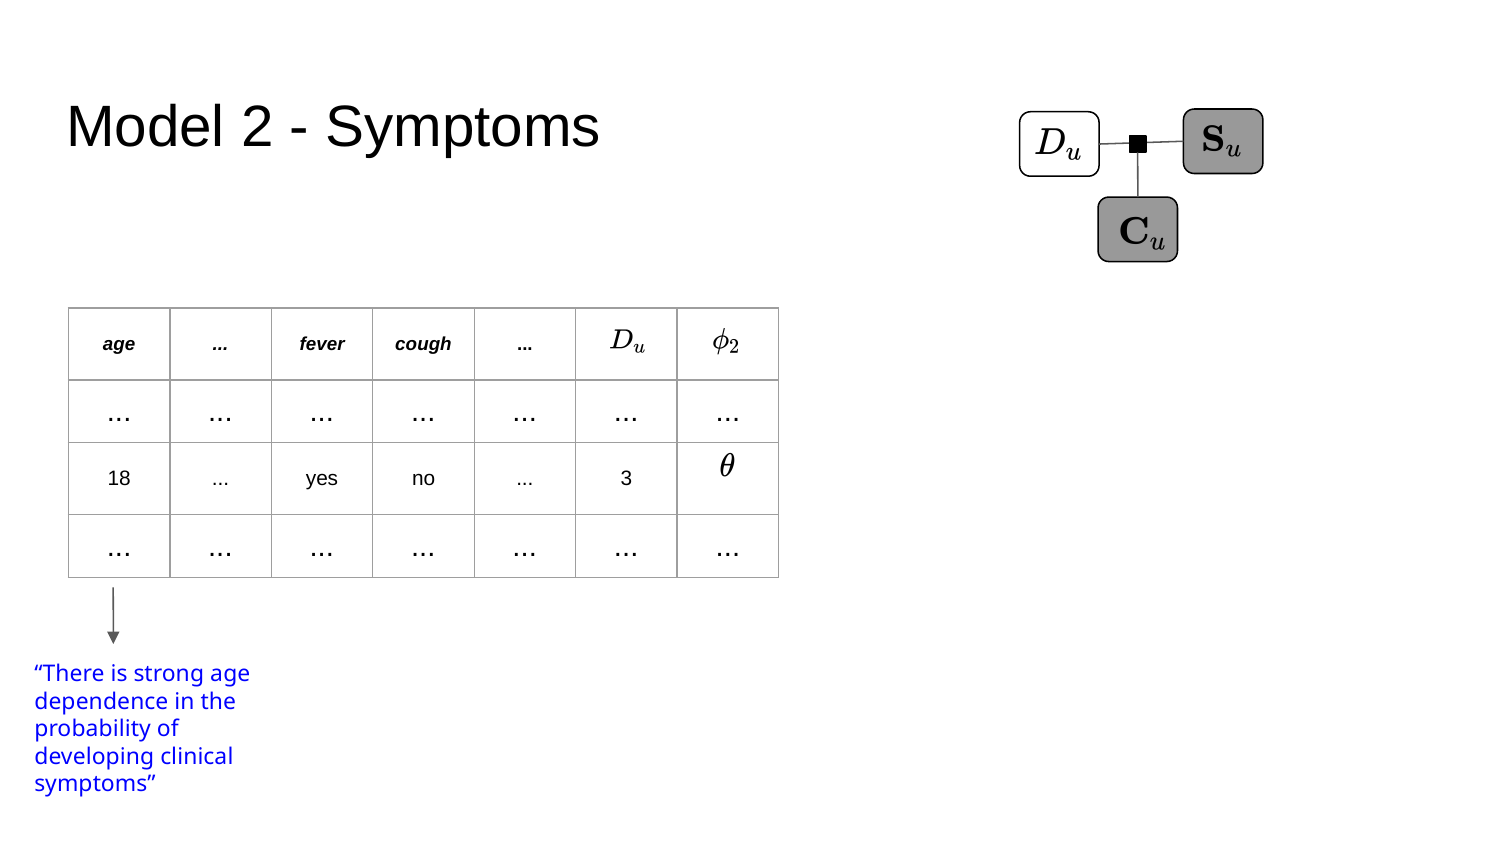

# Model 2 - Symptoms
| age | ... | fever | cough | ... | | |
| --- | --- | --- | --- | --- | --- | --- |
| ... | ... | ... | ... | ... | ... | ... |
| 18 | ... | yes | no | ... | 3 | |
| ... | ... | ... | ... | ... | ... | ... |
“There is strong age dependence in the probability of developing clinical symptoms”